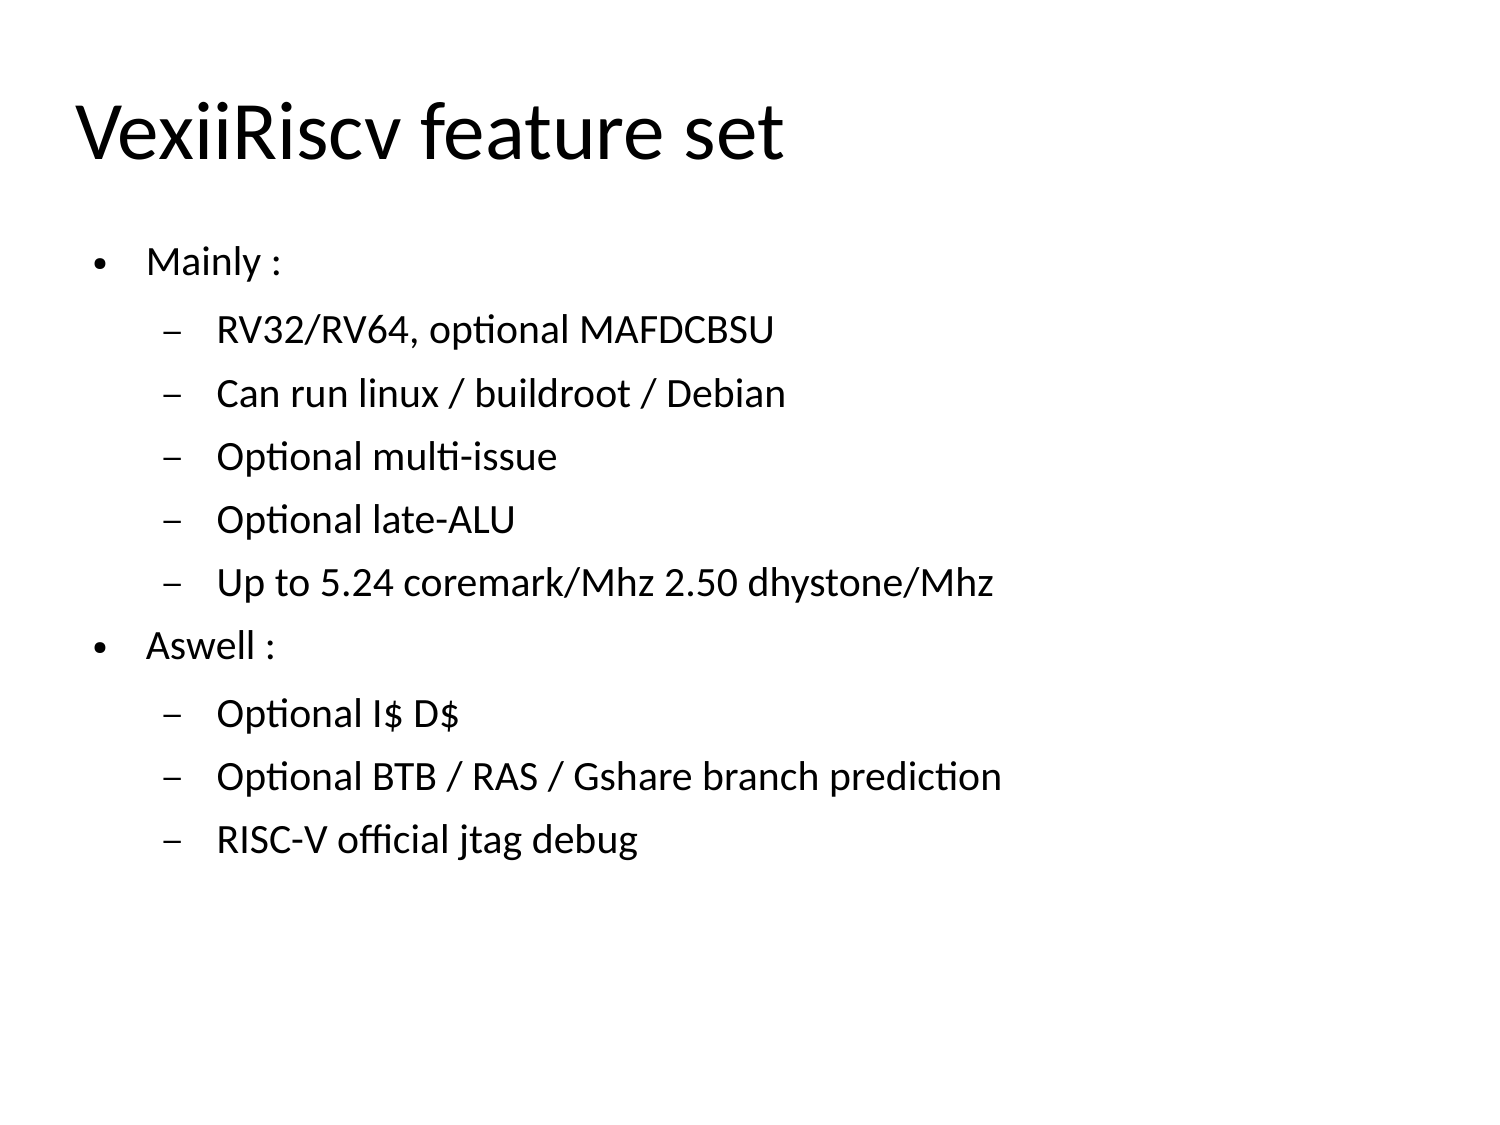

# VexiiRiscv feature set
Mainly :
RV32/RV64, optional MAFDCBSU
Can run linux / buildroot / Debian
Optional multi-issue
Optional late-ALU
Up to 5.24 coremark/Mhz 2.50 dhystone/Mhz
Aswell :
Optional I$ D$
Optional BTB / RAS / Gshare branch prediction
RISC-V official jtag debug